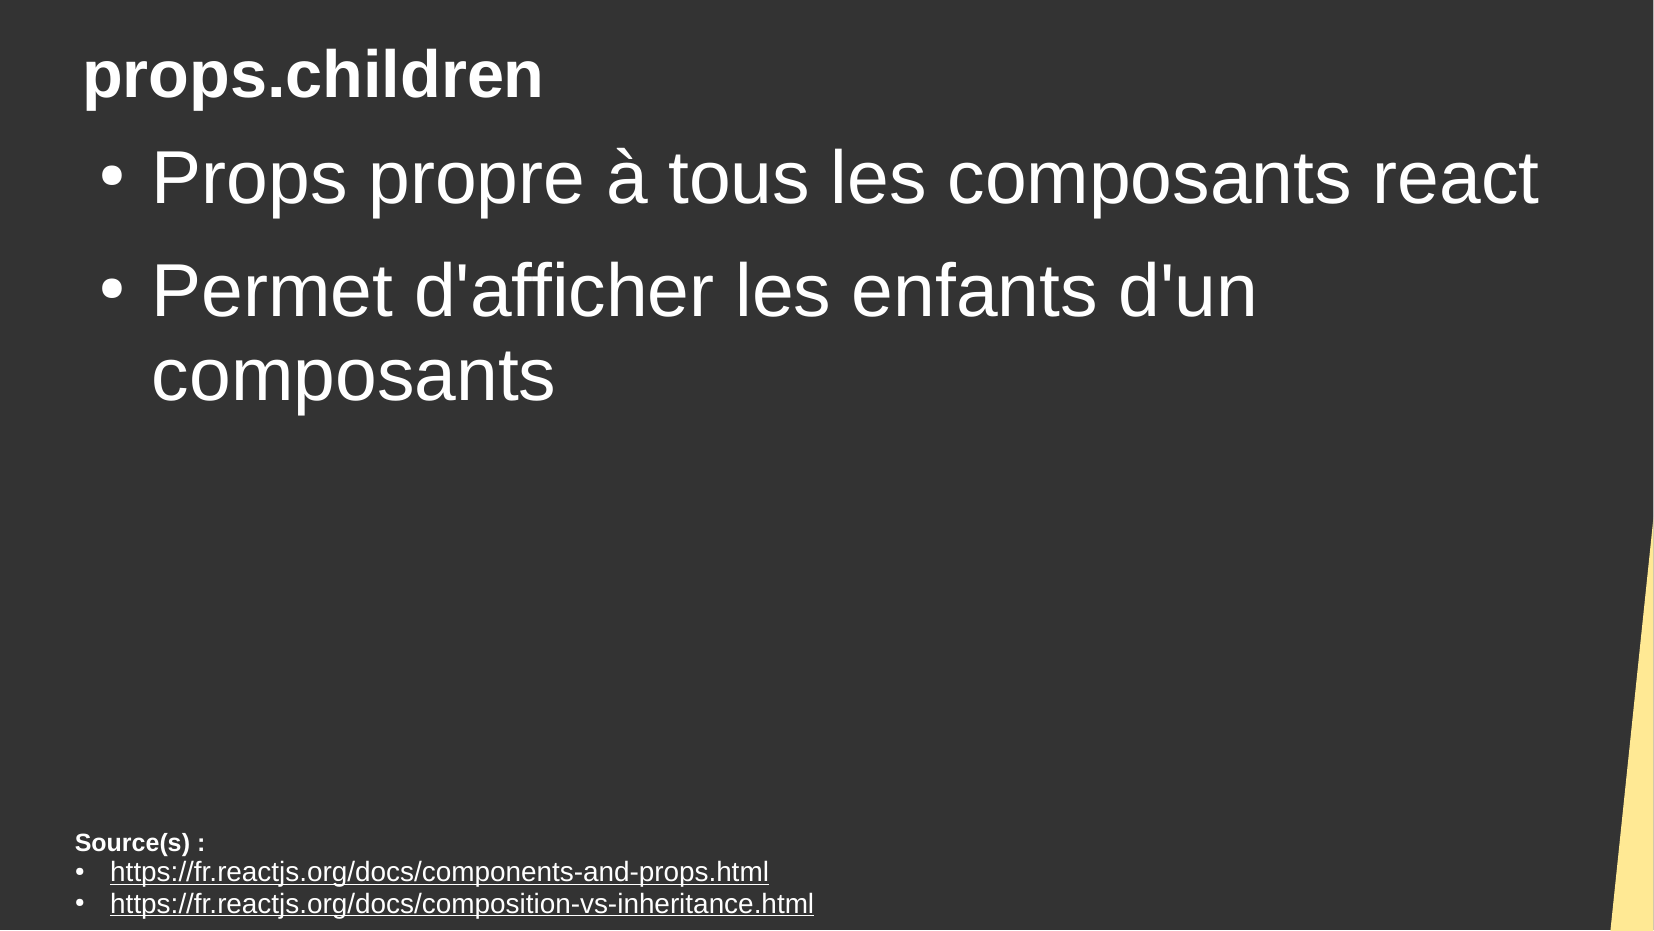

# props.children
Props propre à tous les composants react
Permet d'afficher les enfants d'un composants
Source(s) :
https://fr.reactjs.org/docs/components-and-props.html
https://fr.reactjs.org/docs/composition-vs-inheritance.html